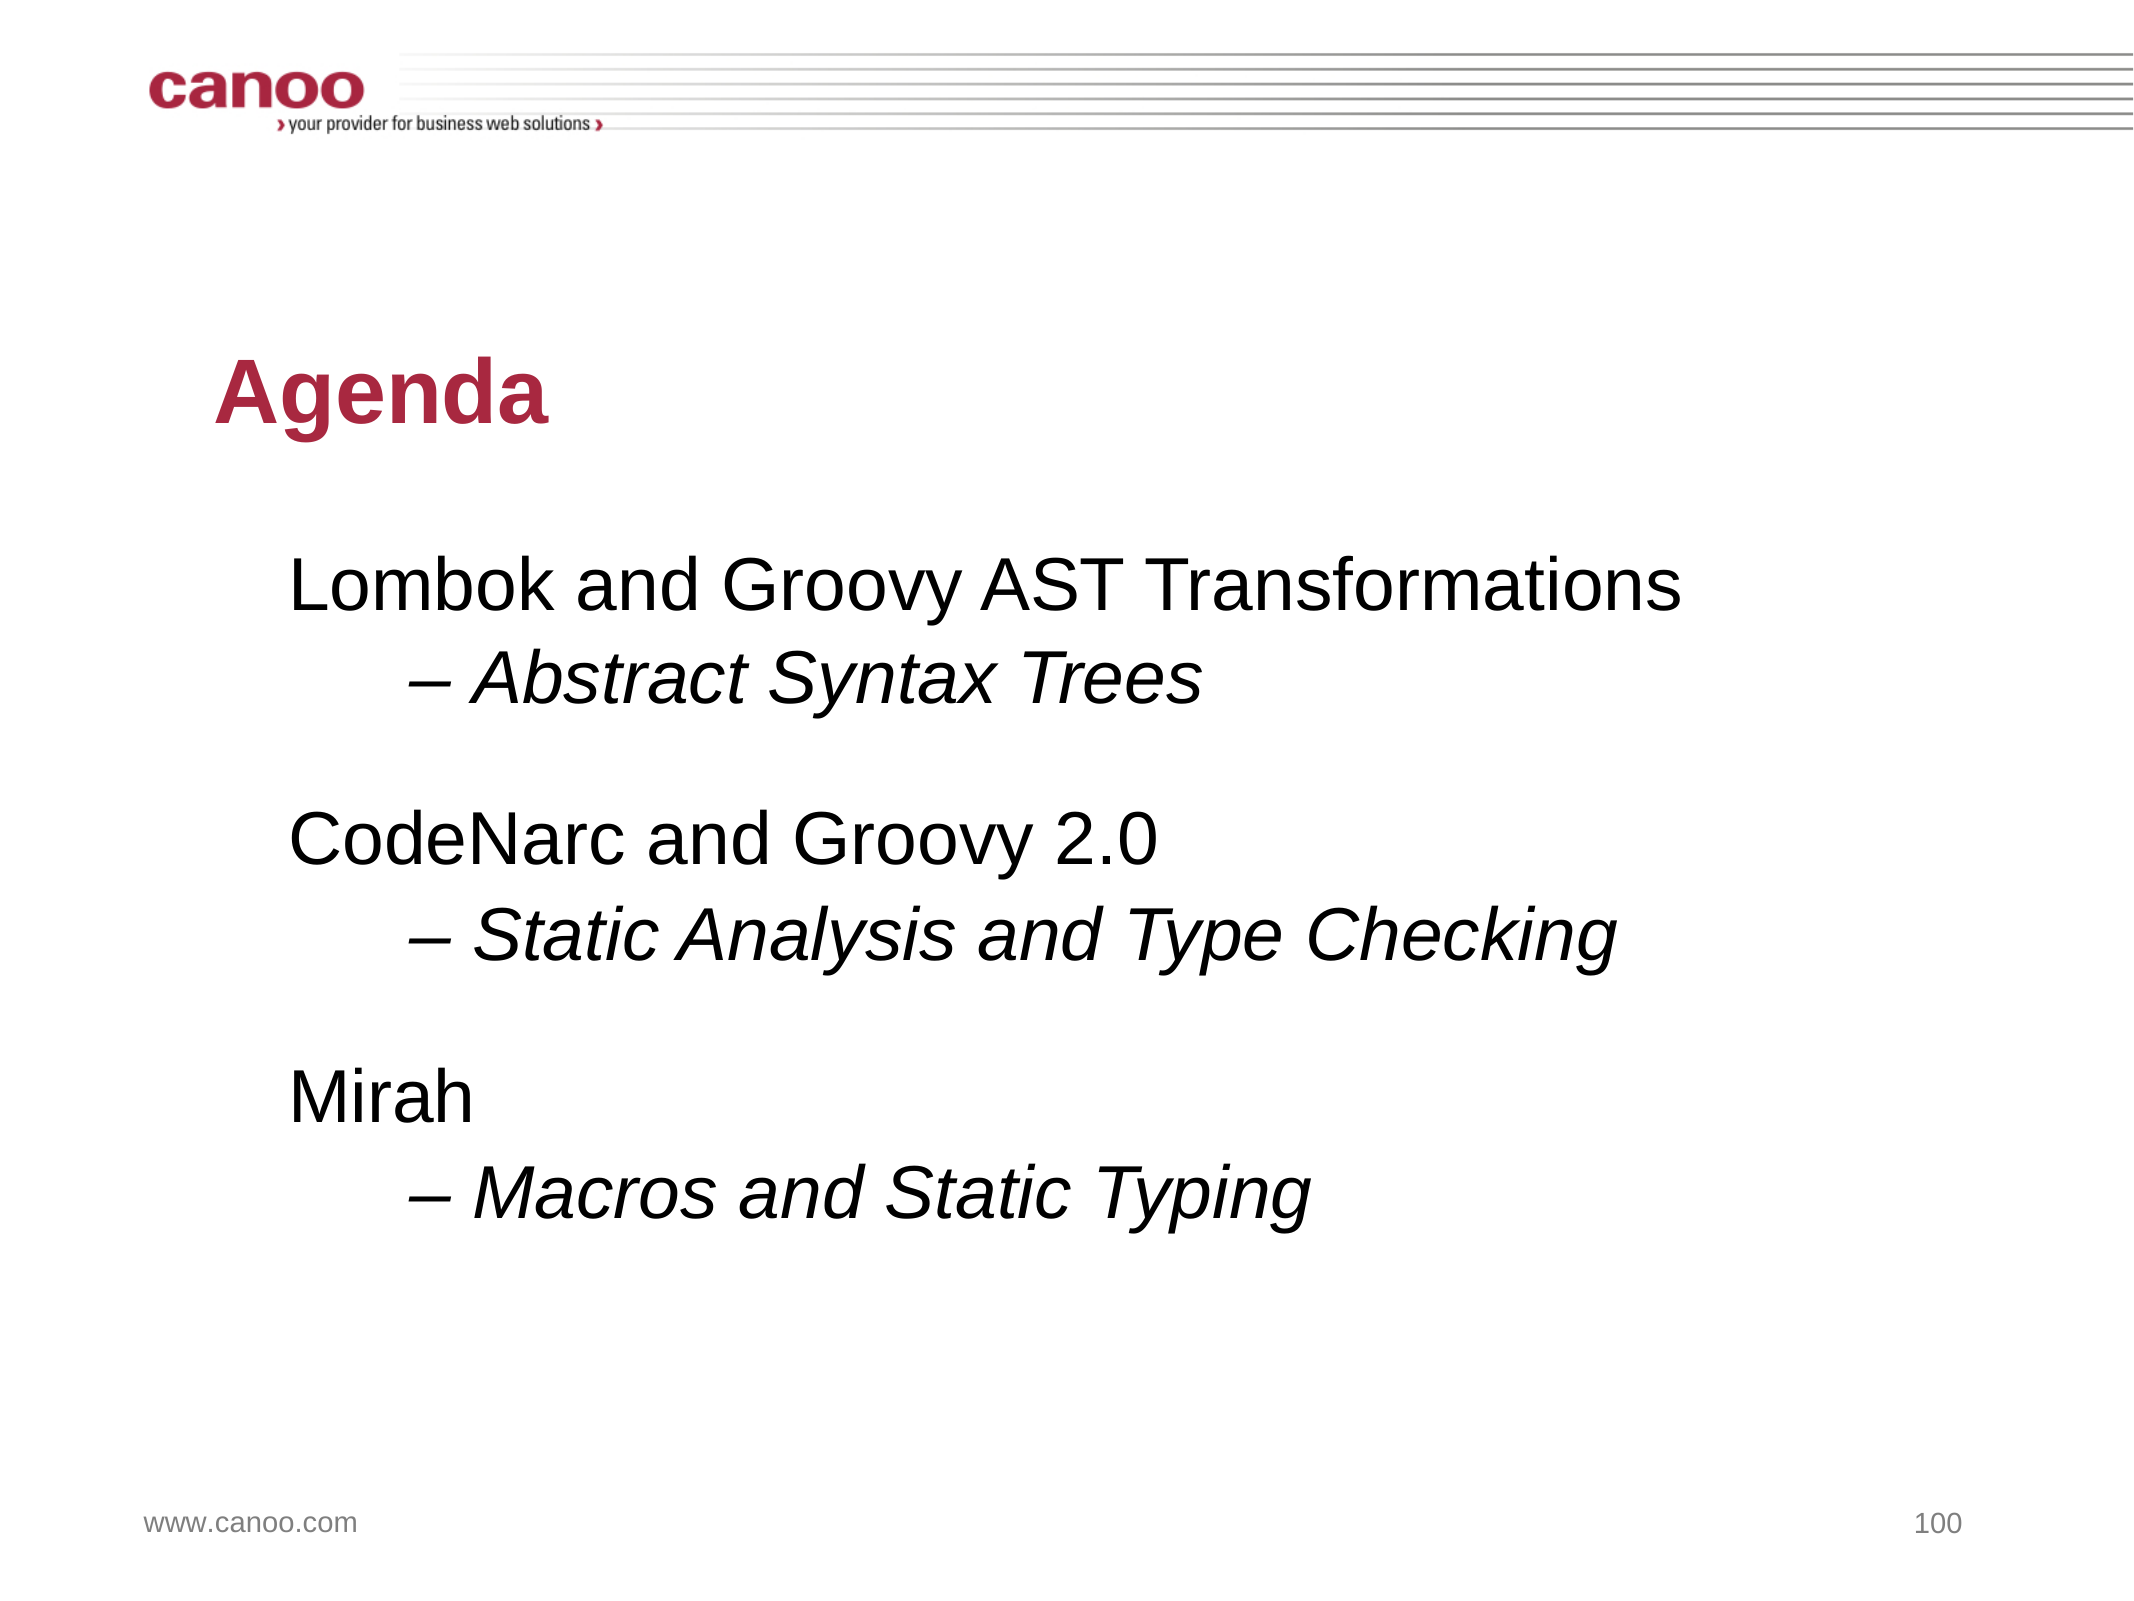

# Agenda
Lombok and Groovy AST Transformations
– Abstract Syntax Trees
CodeNarc and Groovy 2.0
– Static Analysis and Type Checking
Mirah
– Macros and Static Typing